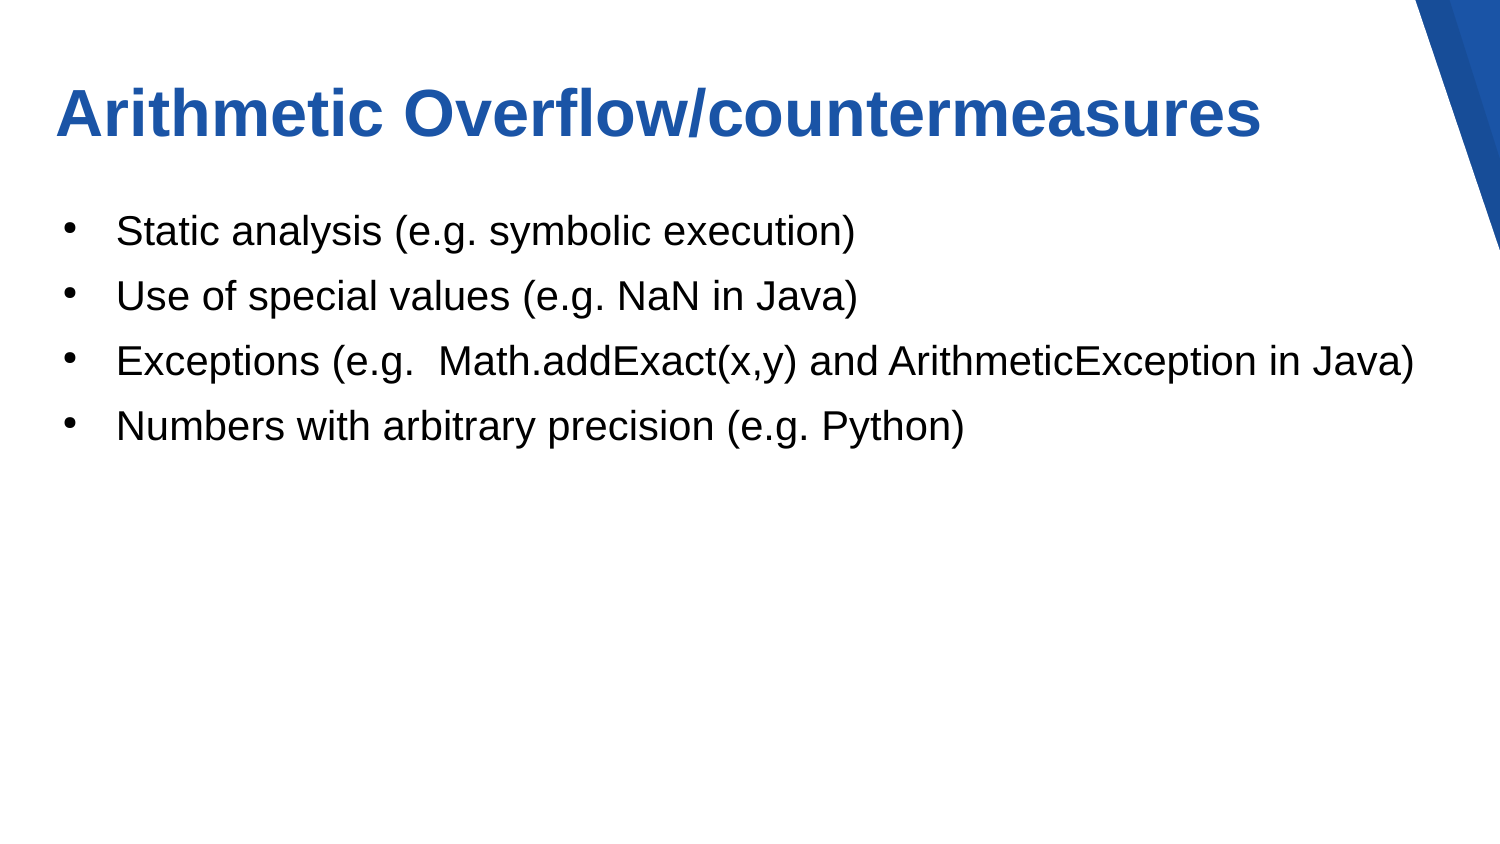

Arithmetic Overflow/countermeasures
# Static analysis (e.g. symbolic execution)
Use of special values (e.g. NaN in Java)
Exceptions (e.g. Math.addExact(x,y) and ArithmeticException in Java)
Numbers with arbitrary precision (e.g. Python)